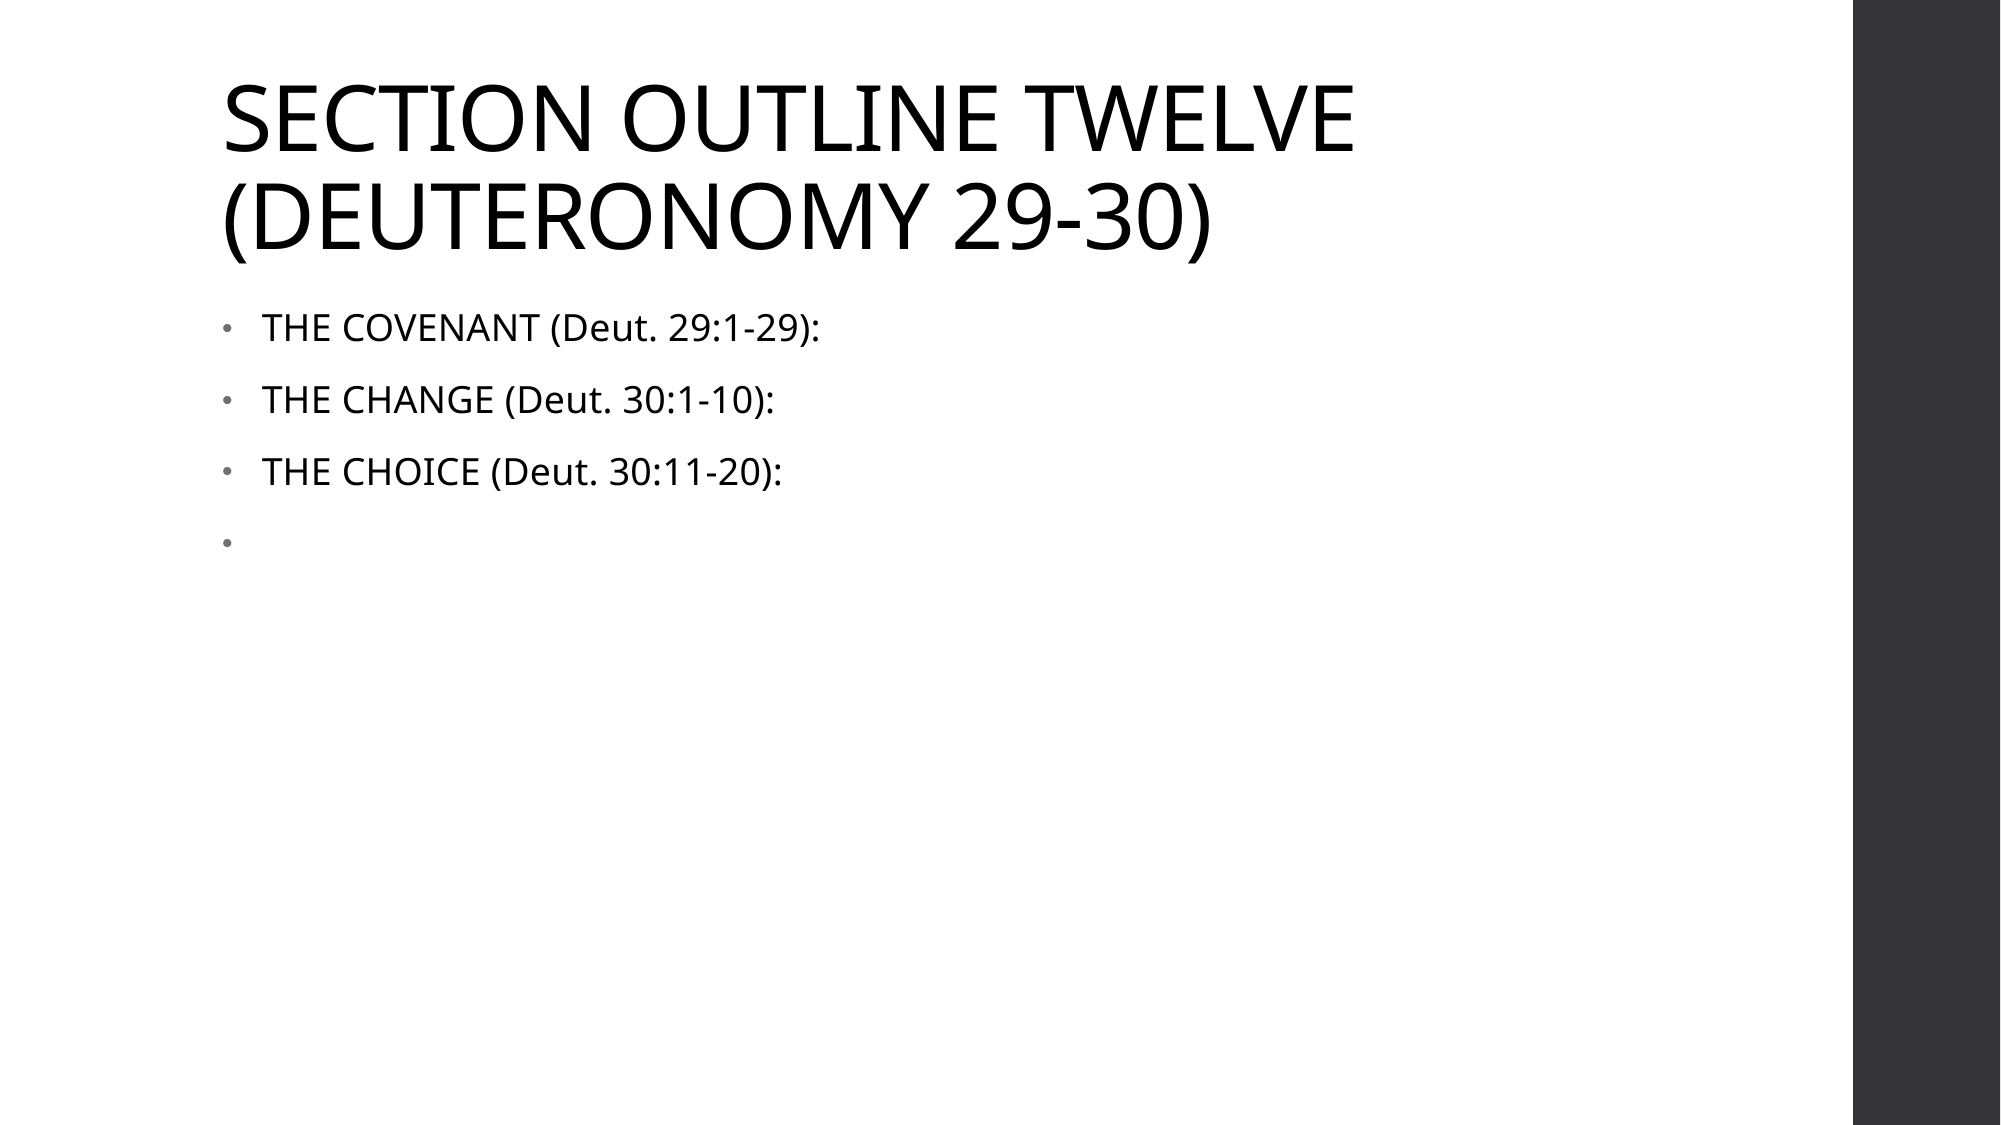

# SECTION OUTLINE TWELVE (DEUTERONOMY 29-30)
 THE COVENANT (Deut. 29:1-29):
 THE CHANGE (Deut. 30:1-10):
 THE CHOICE (Deut. 30:11-20):